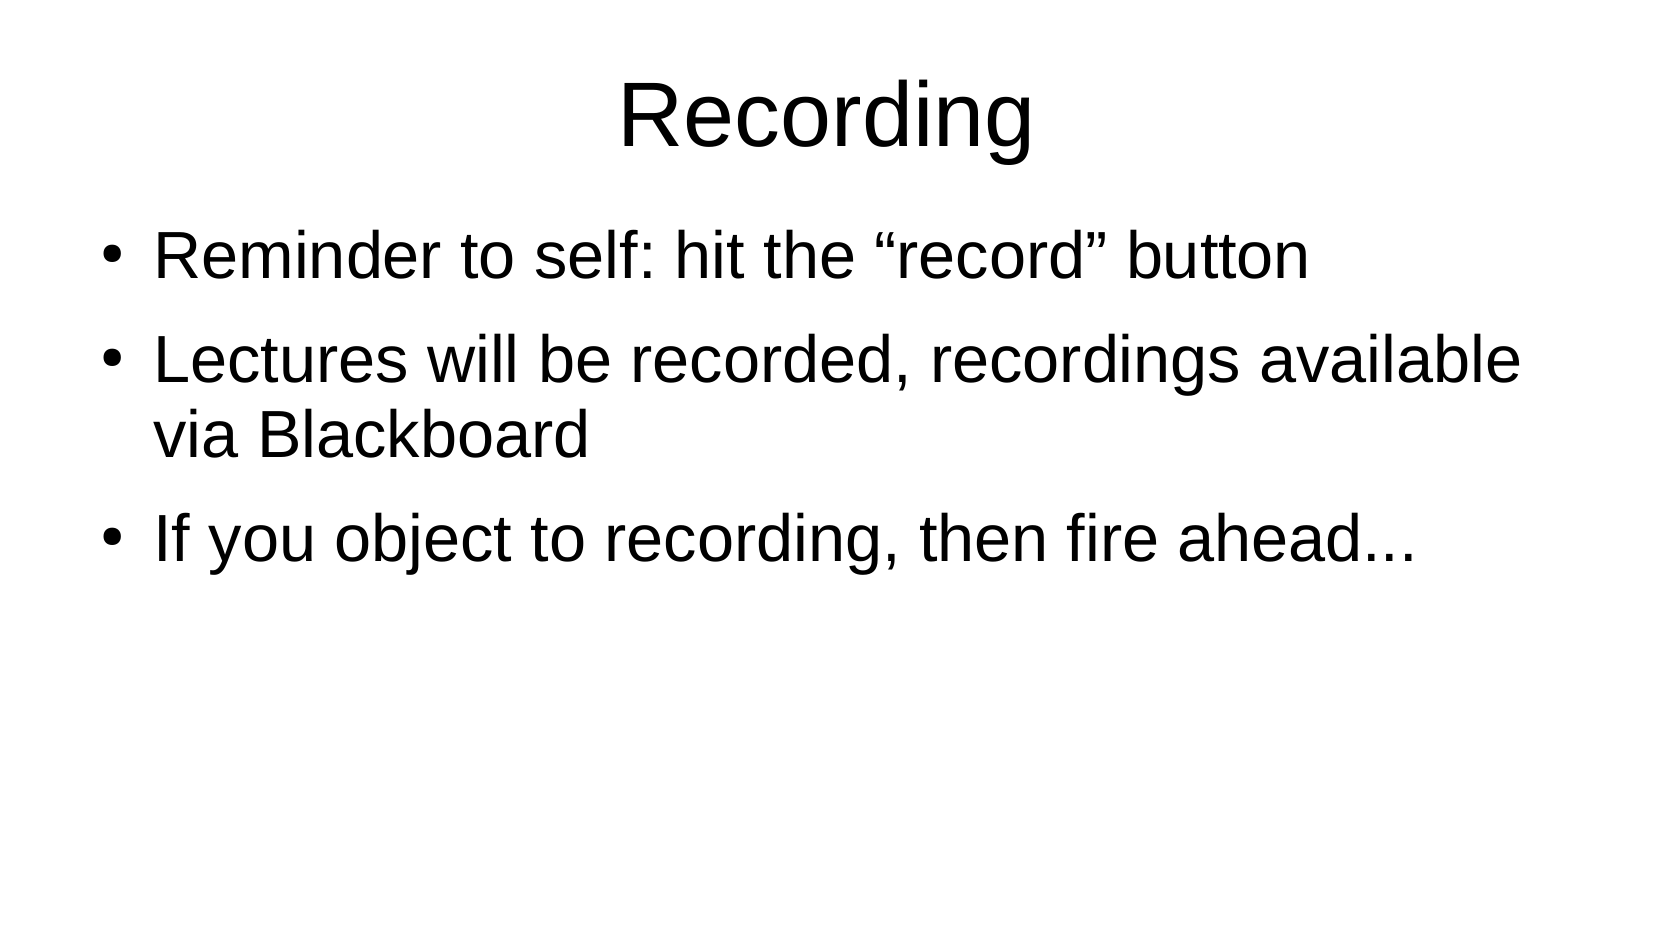

# Recording
Reminder to self: hit the “record” button
Lectures will be recorded, recordings available via Blackboard
If you object to recording, then fire ahead...